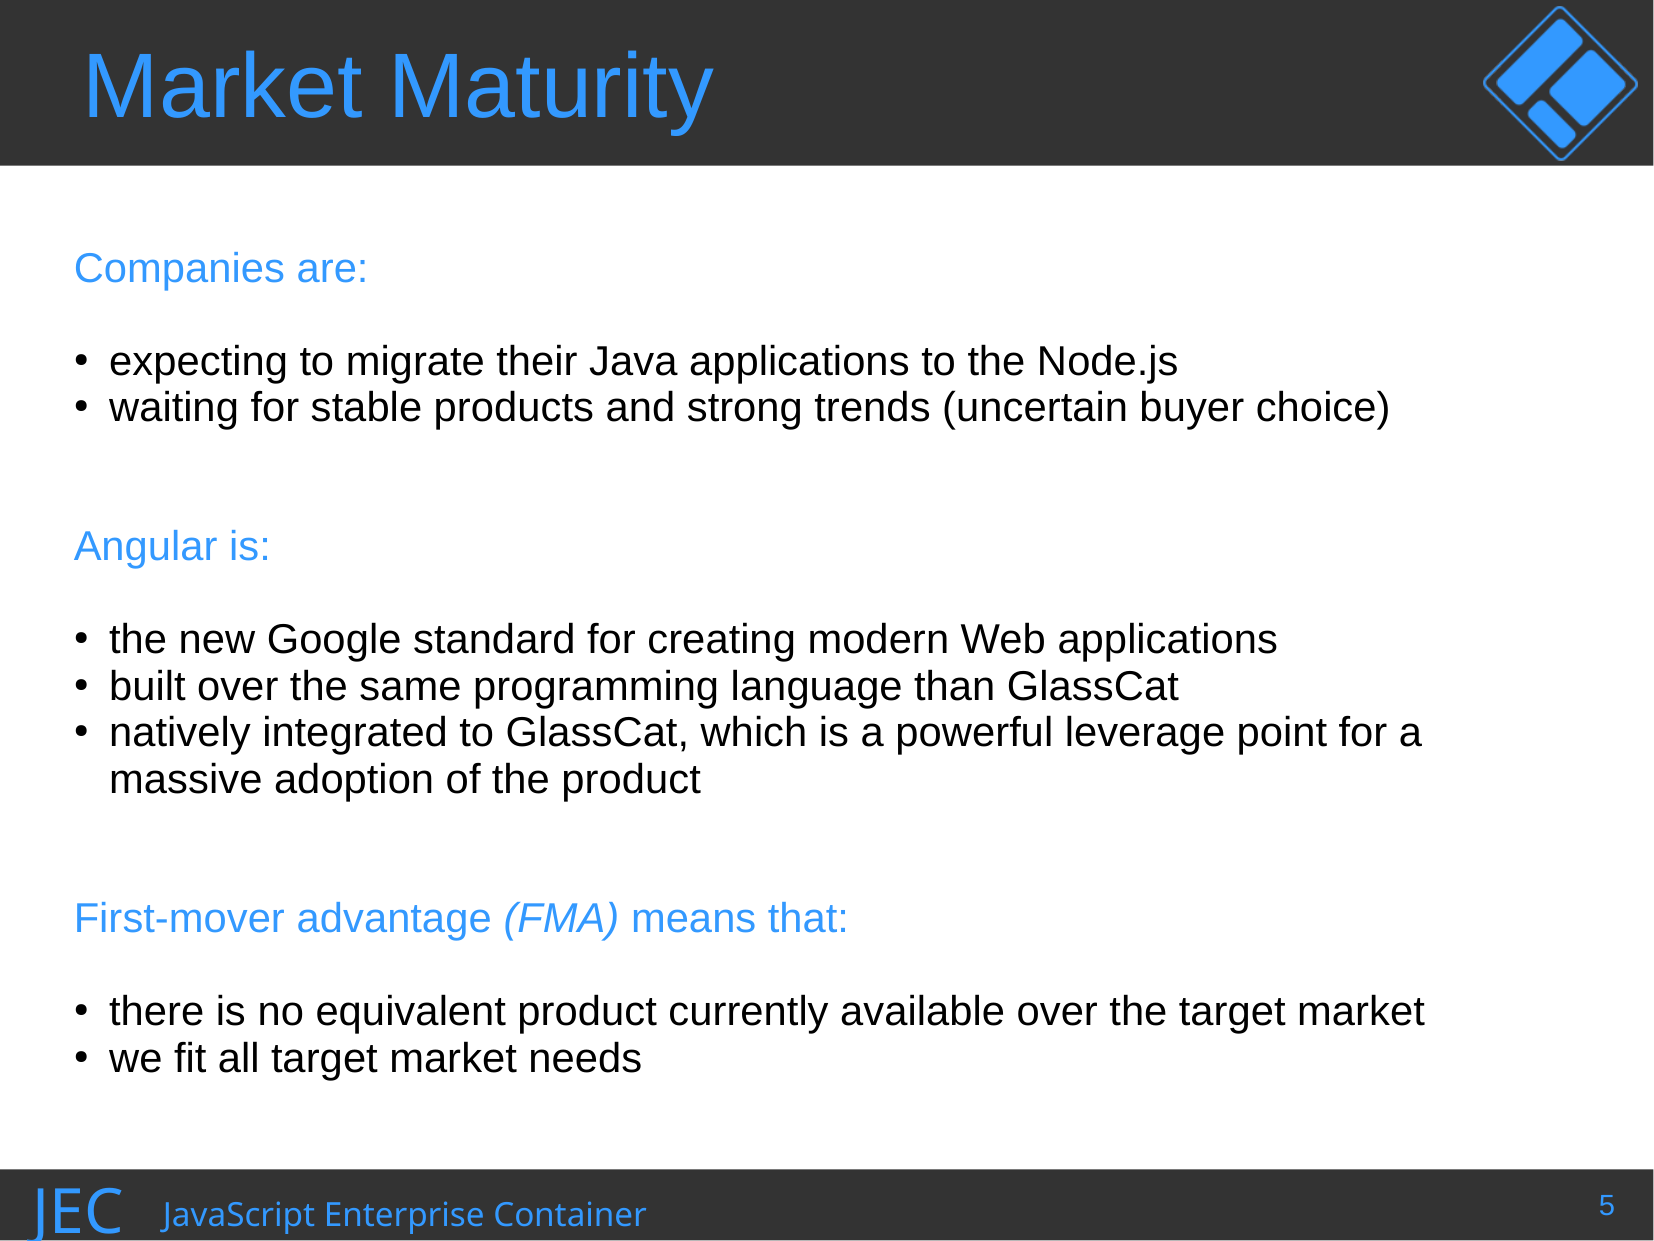

# Market Maturity
Companies are:
expecting to migrate their Java applications to the Node.js
waiting for stable products and strong trends (uncertain buyer choice)
Angular is:
the new Google standard for creating modern Web applications
built over the same programming language than GlassCat
natively integrated to GlassCat, which is a powerful leverage point for a massive adoption of the product
First-mover advantage (FMA) means that:
there is no equivalent product currently available over the target market
we fit all target market needs
JEC
5
JavaScript Enterprise Container